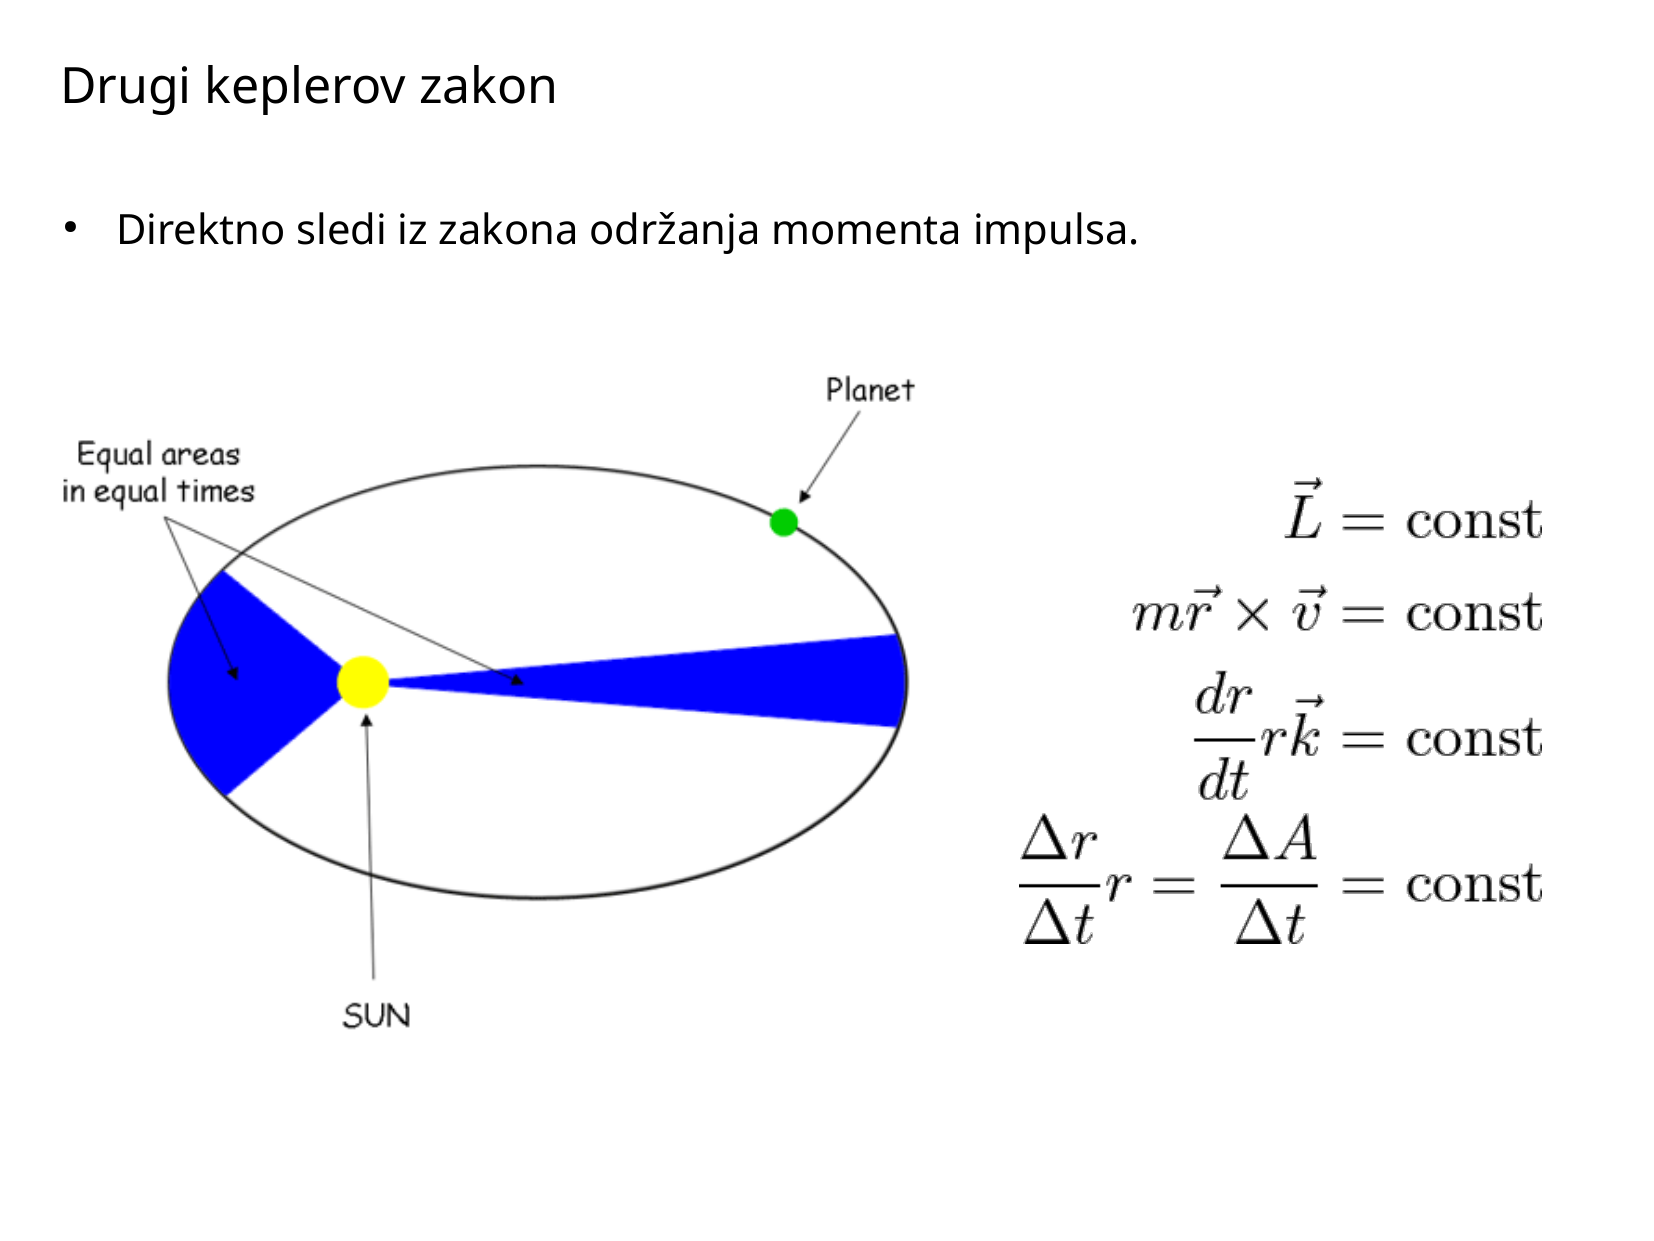

# Drugi keplerov zakon
Direktno sledi iz zakona održanja momenta impulsa.